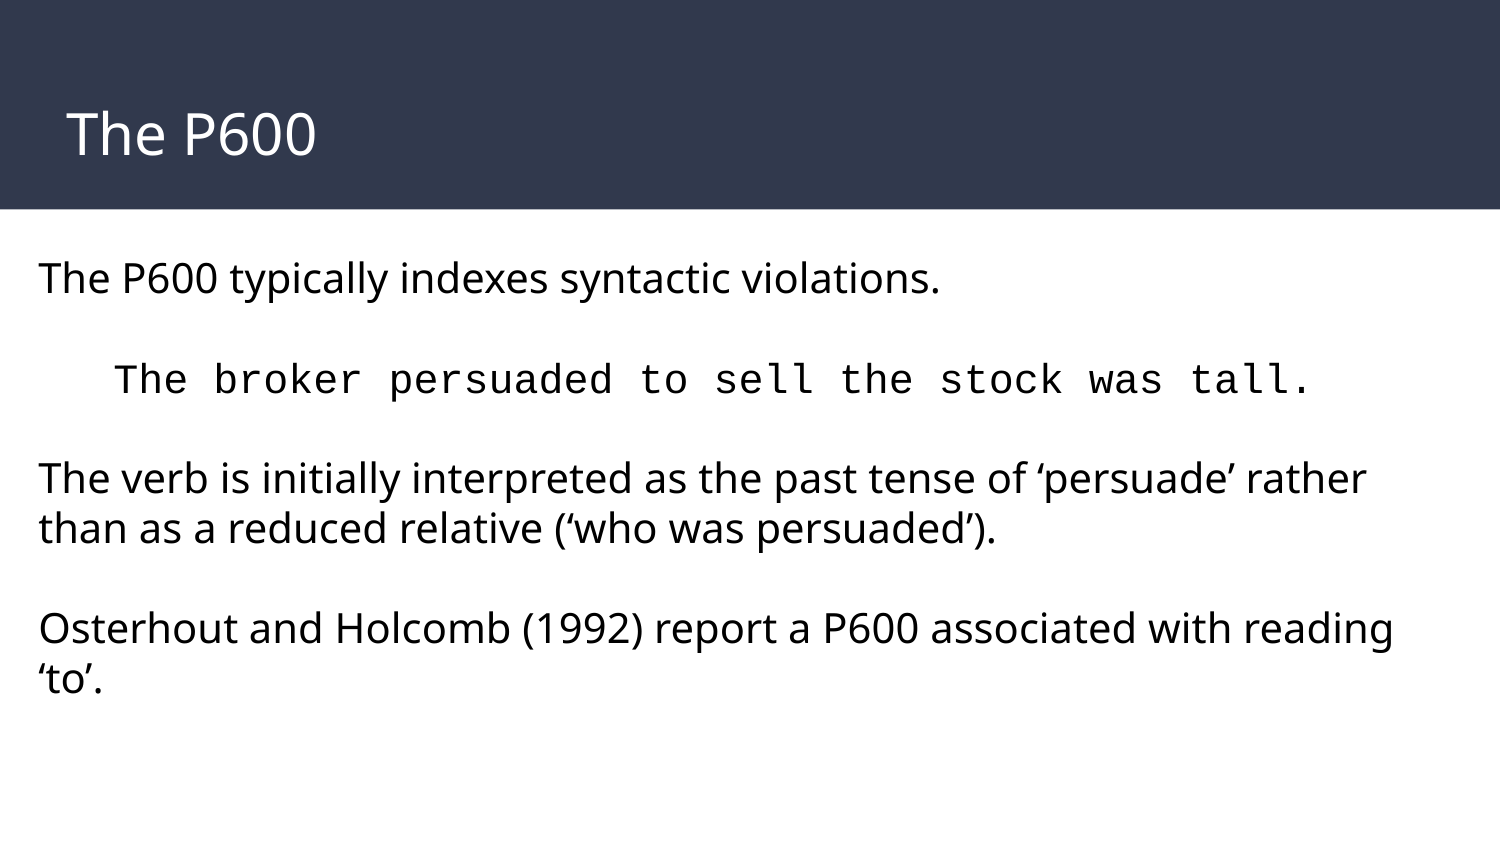

# The P600
The P600 typically indexes syntactic violations.
The broker persuaded to sell the stock was tall.
The verb is initially interpreted as the past tense of ‘persuade’ rather than as a reduced relative (‘who was persuaded’).
Osterhout and Holcomb (1992) report a P600 associated with reading ‘to’.